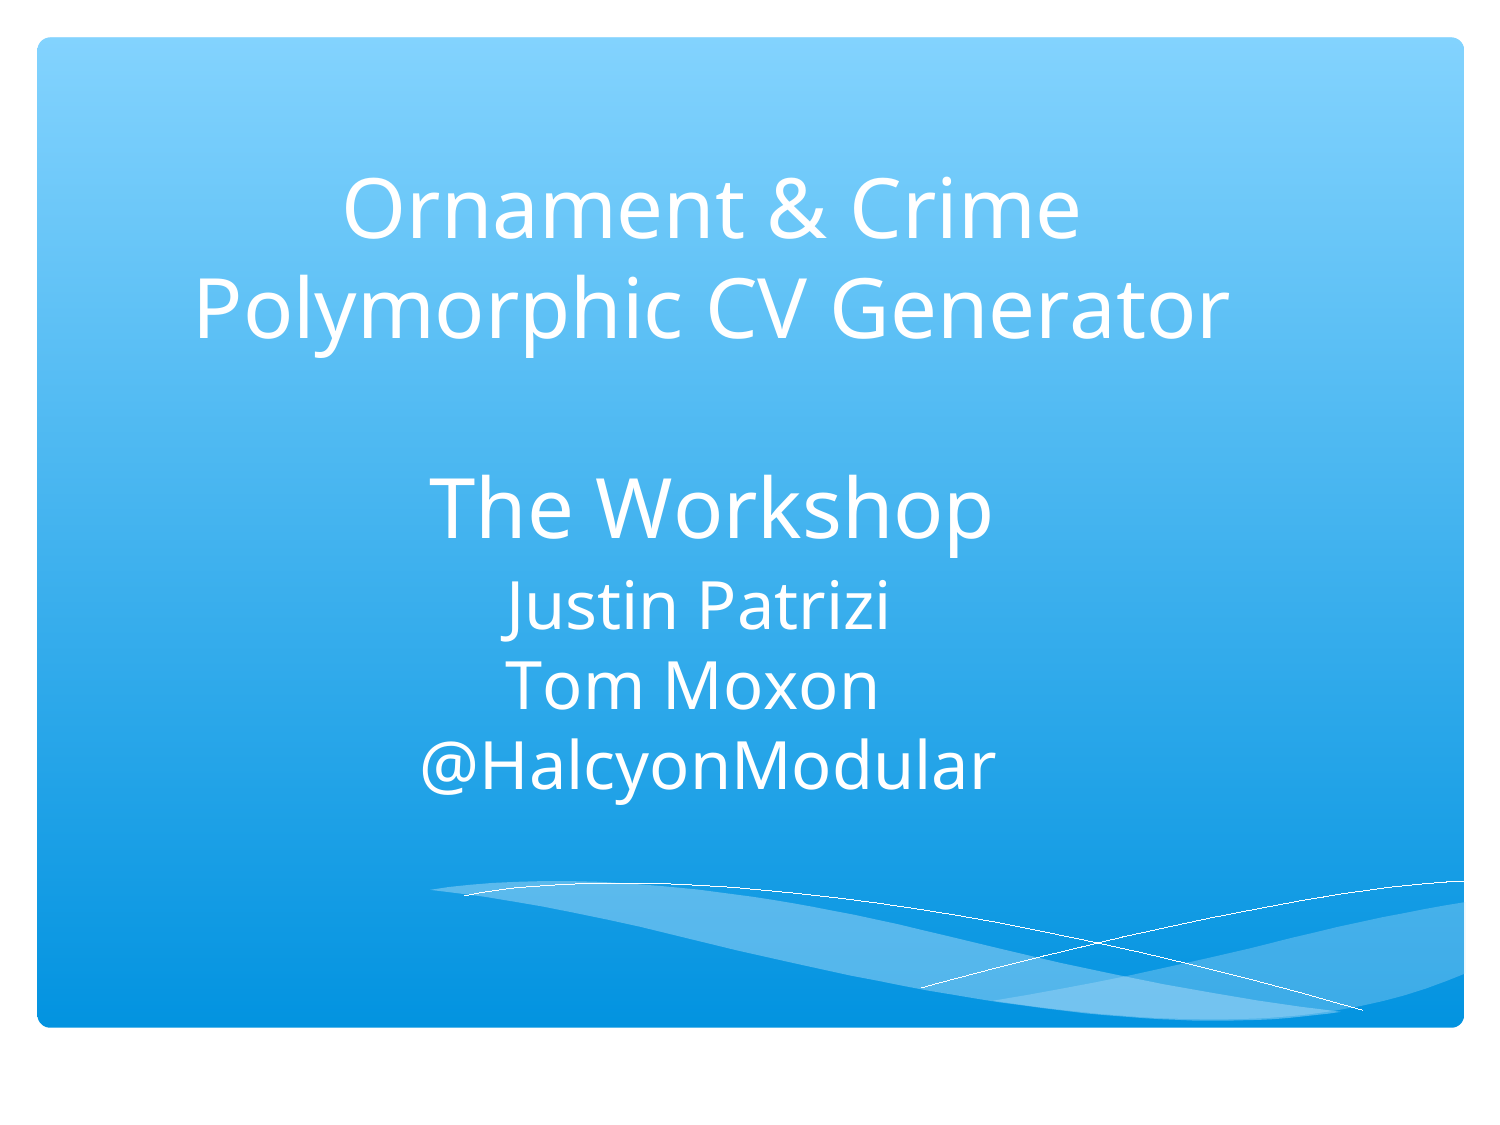

Ornament & Crime
Polymorphic CV Generator
The Workshop
 Justin Patrizi
 Tom Moxon
@HalcyonModular